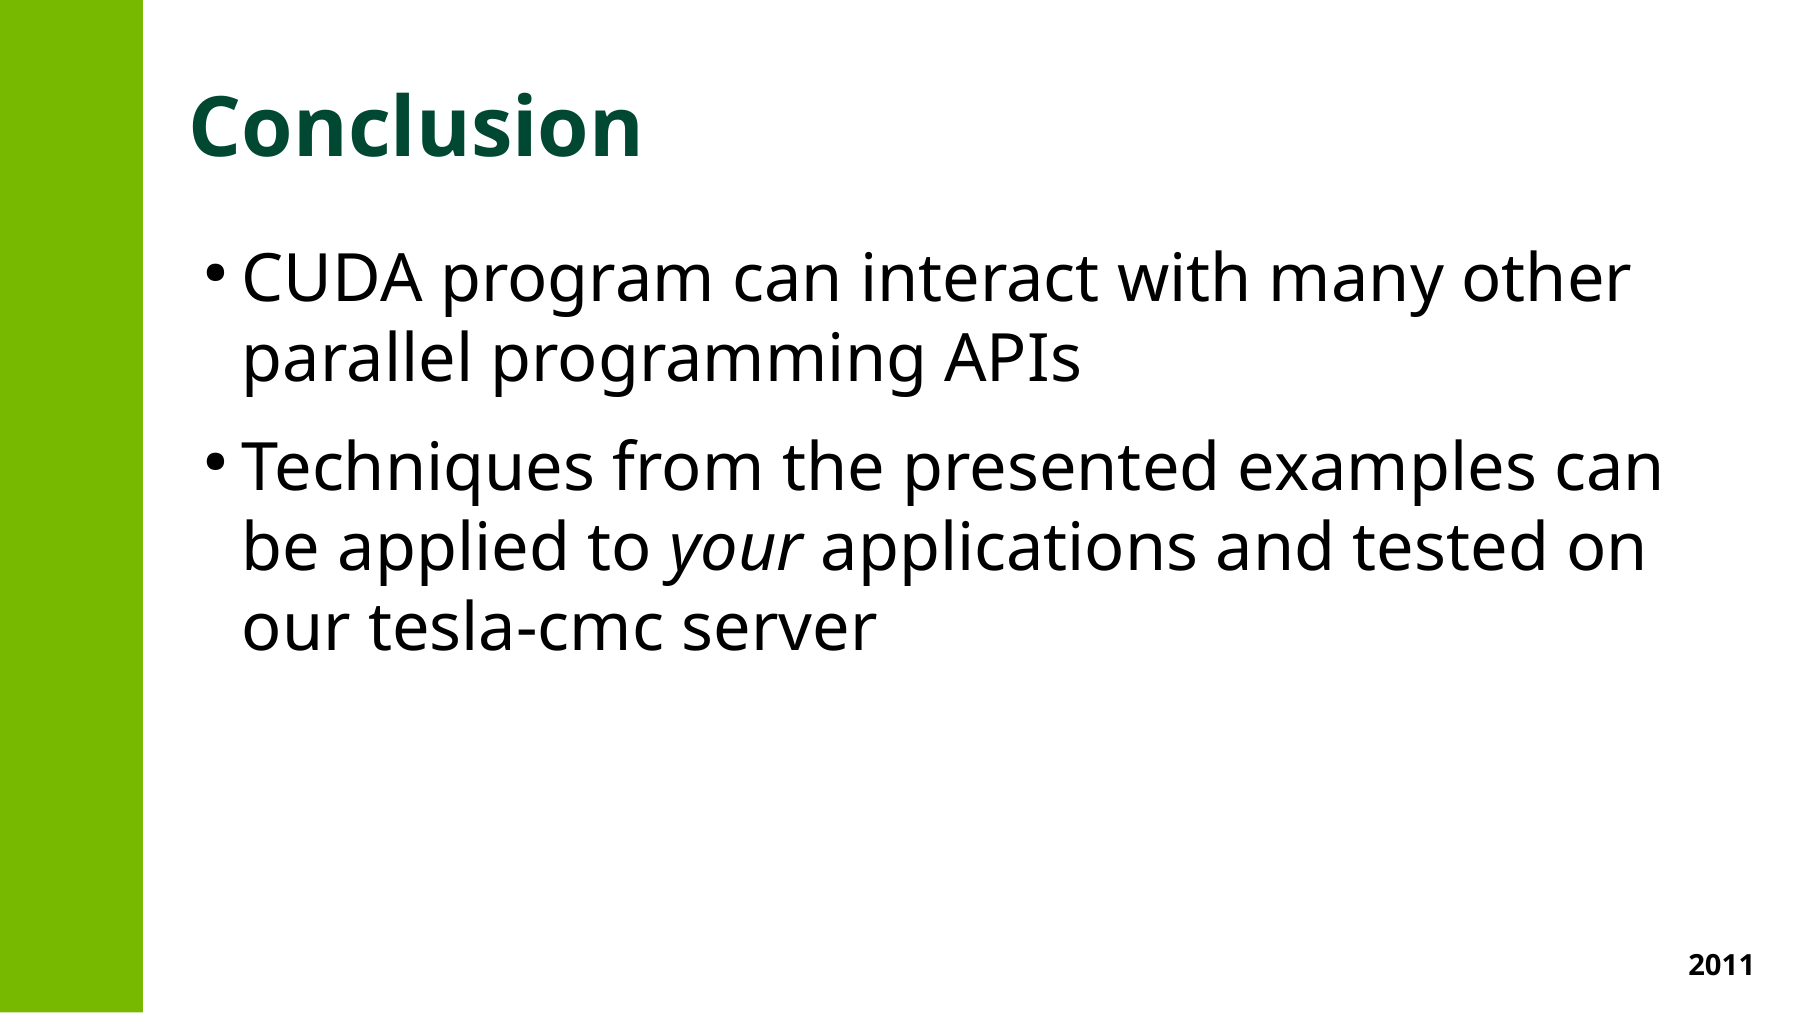

# Conclusion
CUDA program can interact with many other parallel programming APIs
Techniques from the presented examples can be applied to your applications and tested on our tesla-cmc server